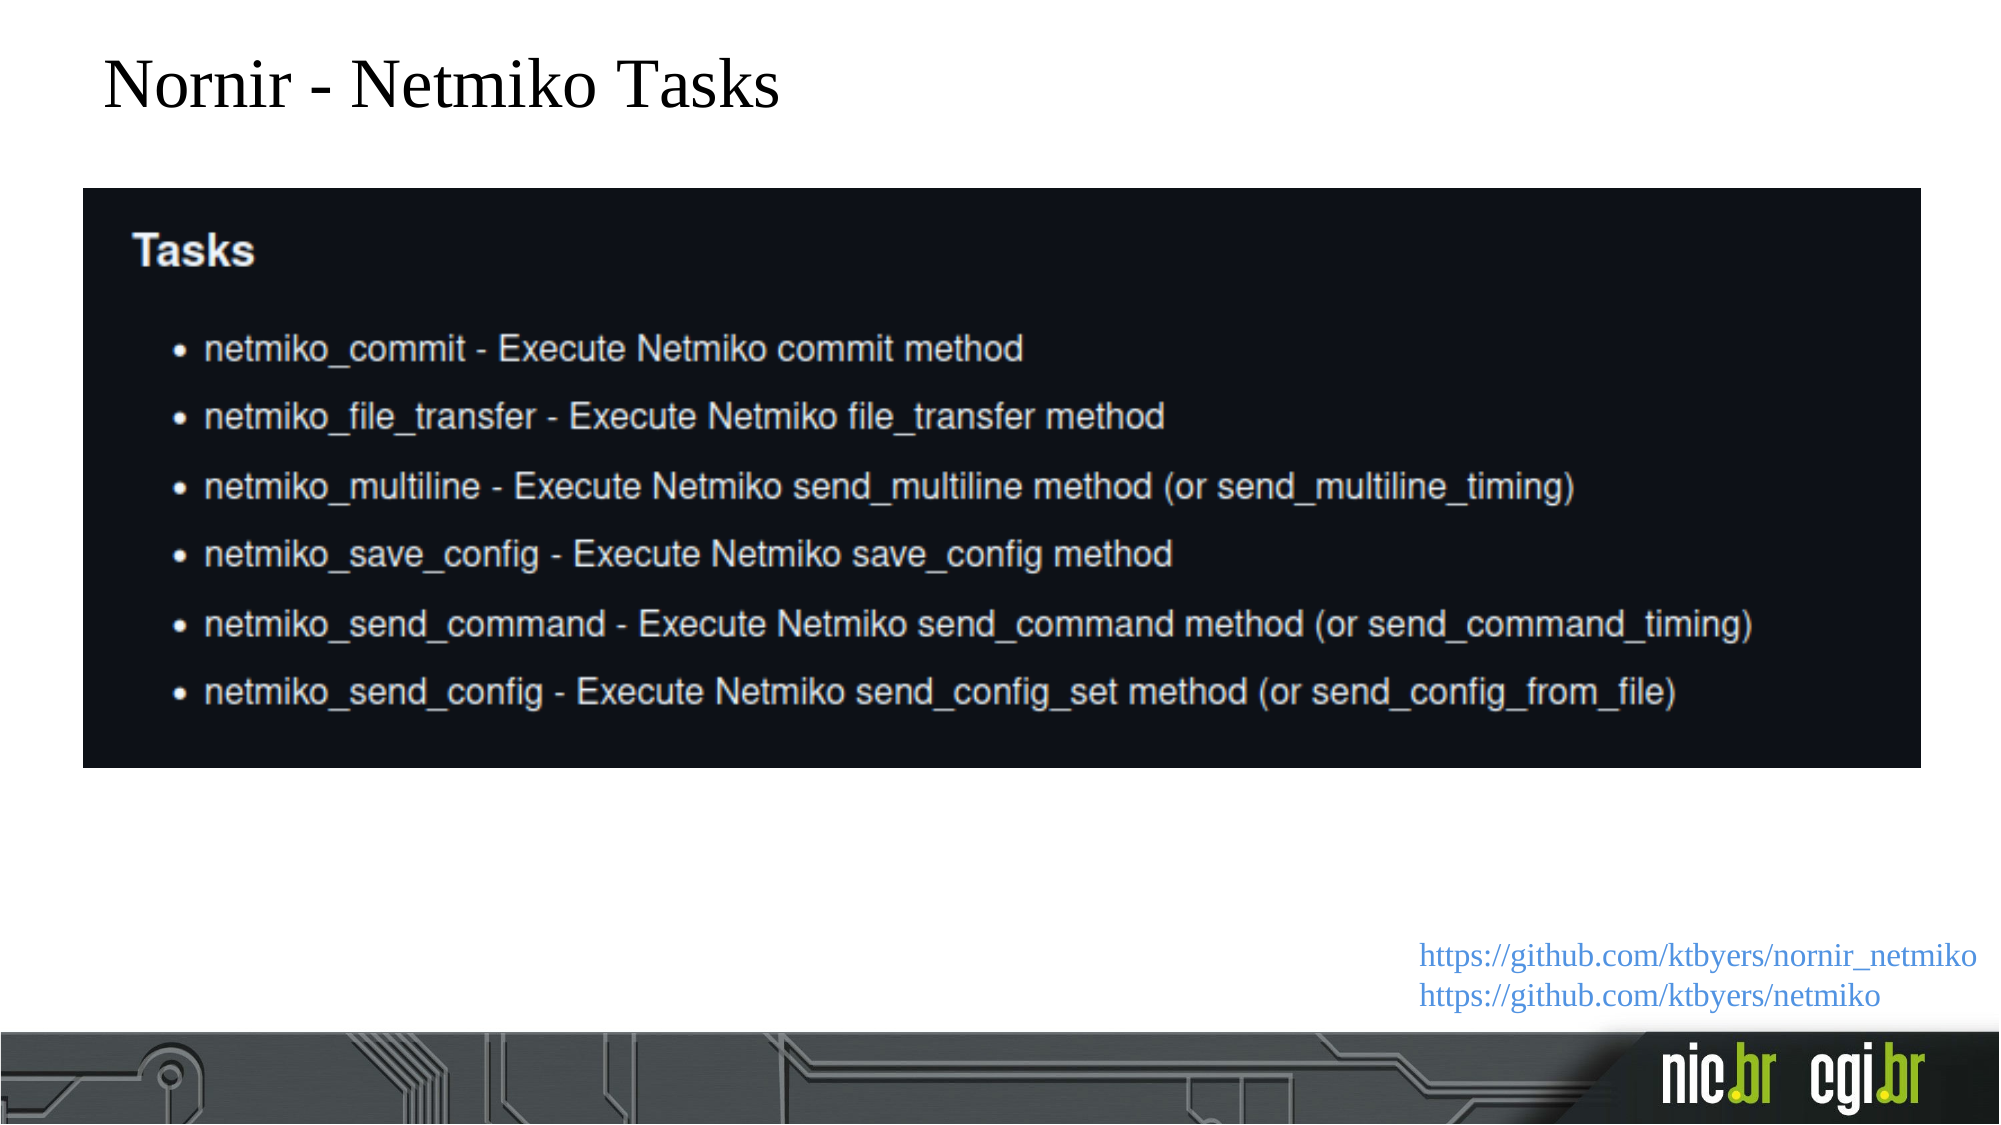

# Nornir - Netmiko Tasks
https://github.com/ktbyers/nornir_netmiko
https://github.com/ktbyers/netmiko